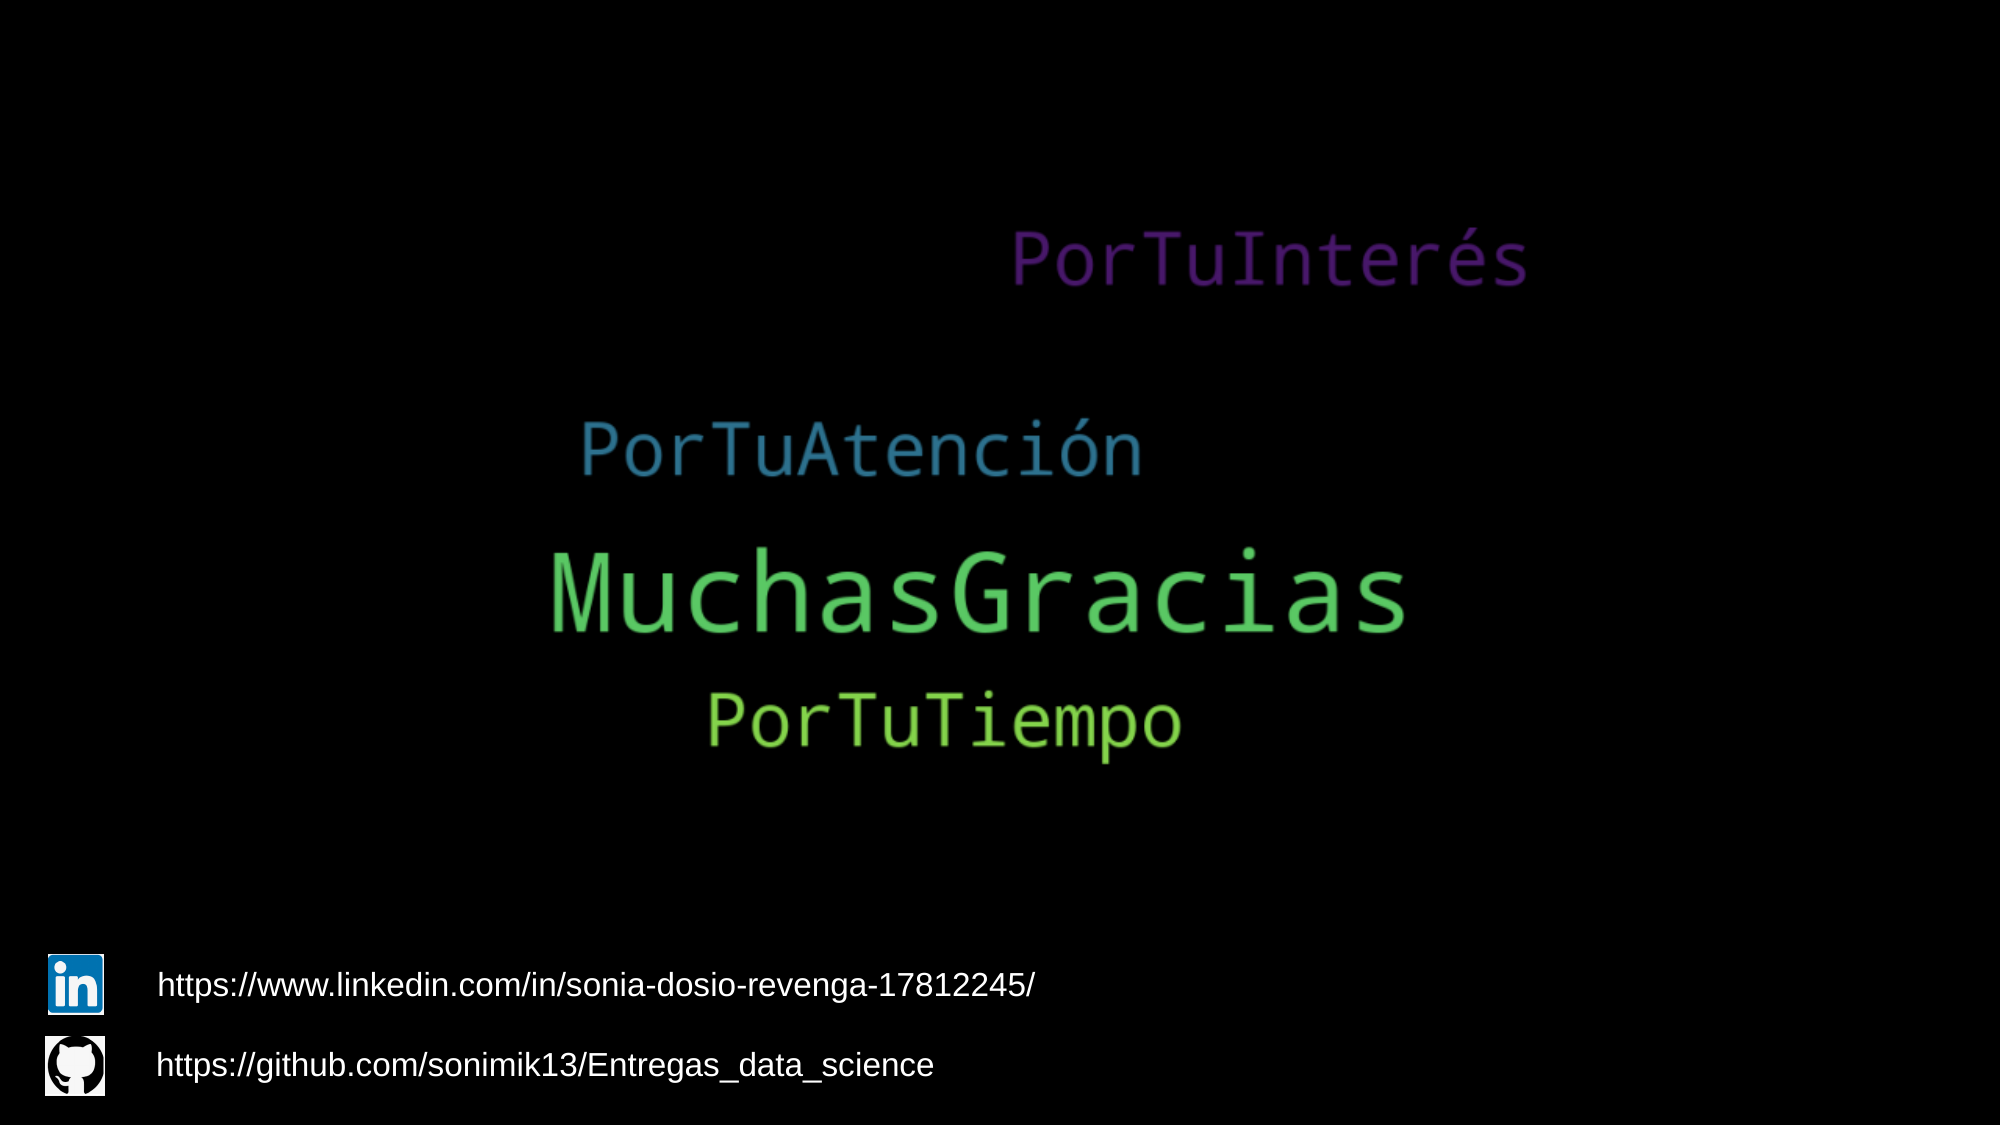

# Modelo
¿Es bueno el modelo elegido?
¿Qué objetivo perseguimos?
¿Cómo solucionamos esto?
Minimizar errores.
Encontrar un modelo que prediga con la menor cantidad de errores posible
Método científico
https://www.linkedin.com/in/sonia-dosio-revenga-17812245/
https://github.com/sonimik13/Entregas_data_science